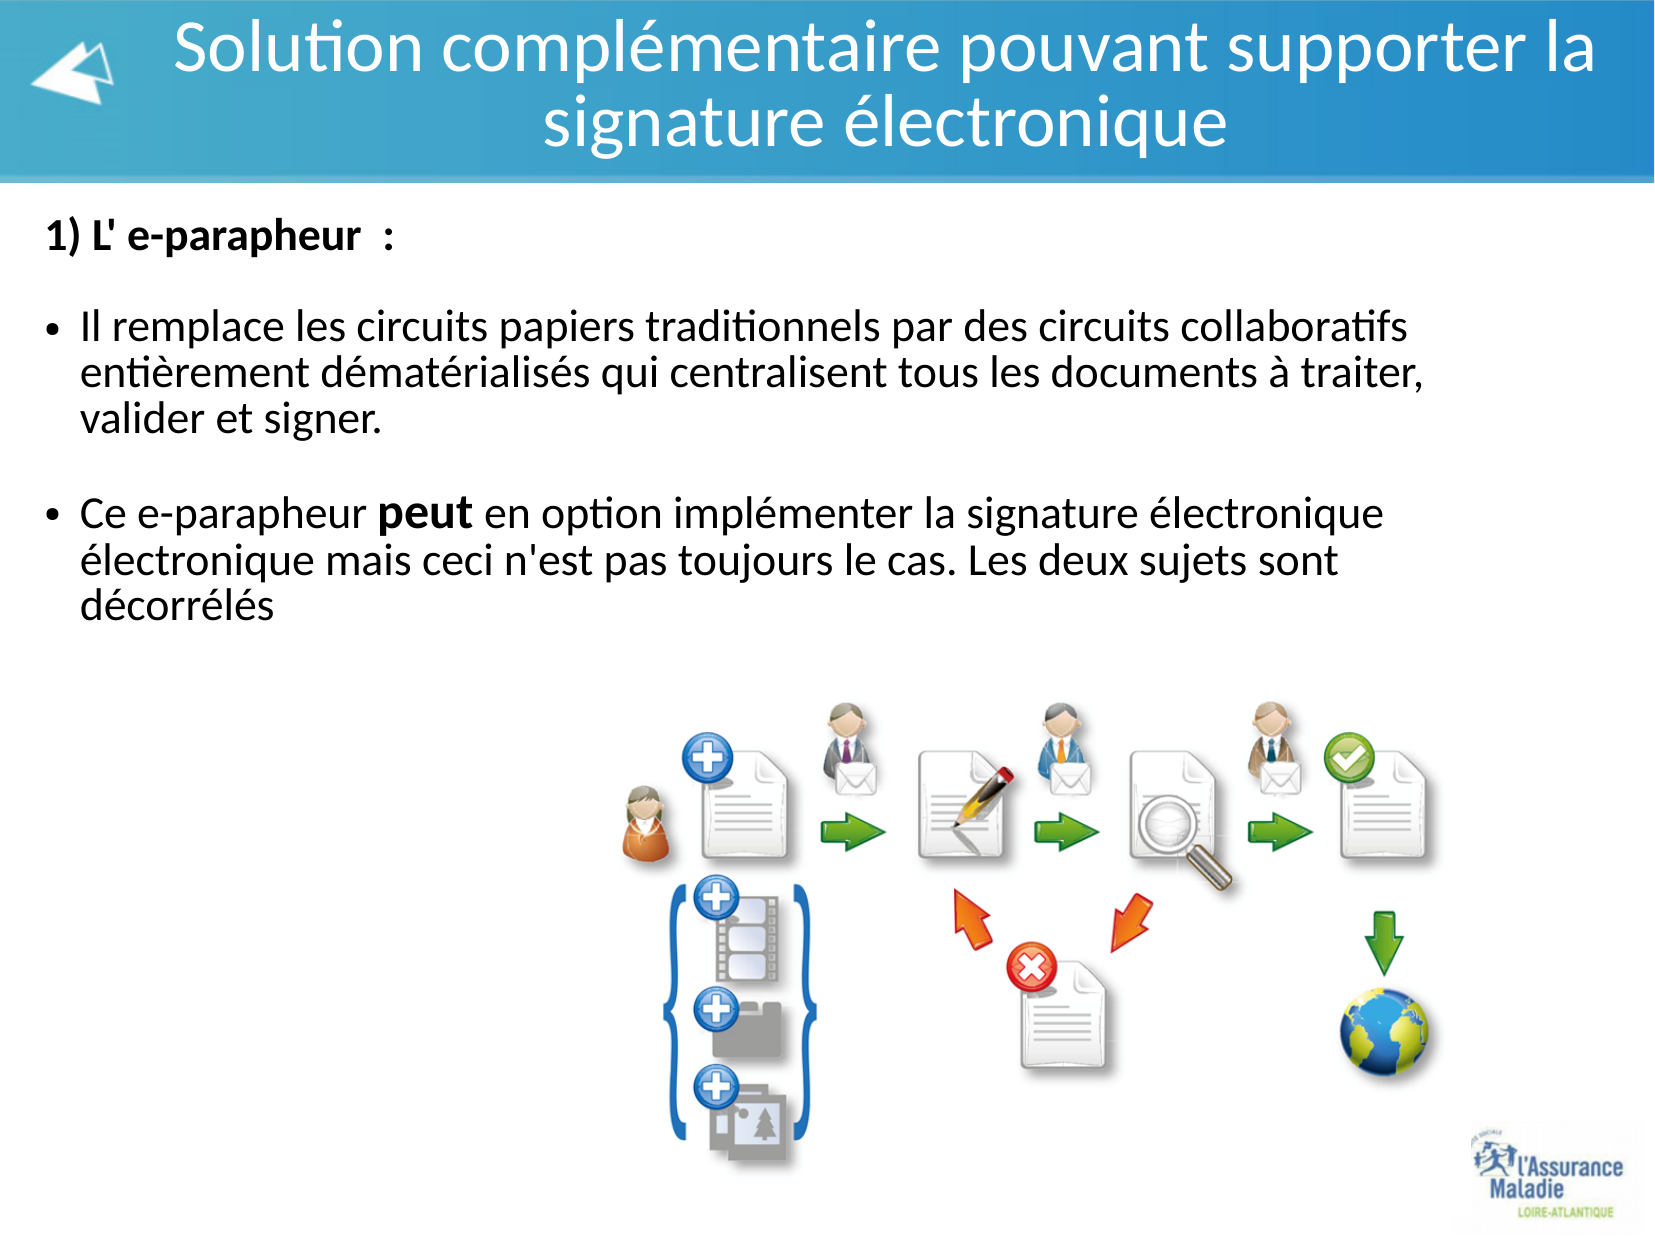

Les solutions pratiques utilisant la signature électronique
# Solution complémentaire pouvant supporter la signature électronique
 L' e-parapheur  :
Il remplace les circuits papiers traditionnels par des circuits collaboratifs entièrement dématérialisés qui centralisent tous les documents à traiter, valider et signer.
Ce e-parapheur peut en option implémenter la signature électronique électronique mais ceci n'est pas toujours le cas. Les deux sujets sont décorrélés
RESTREINT